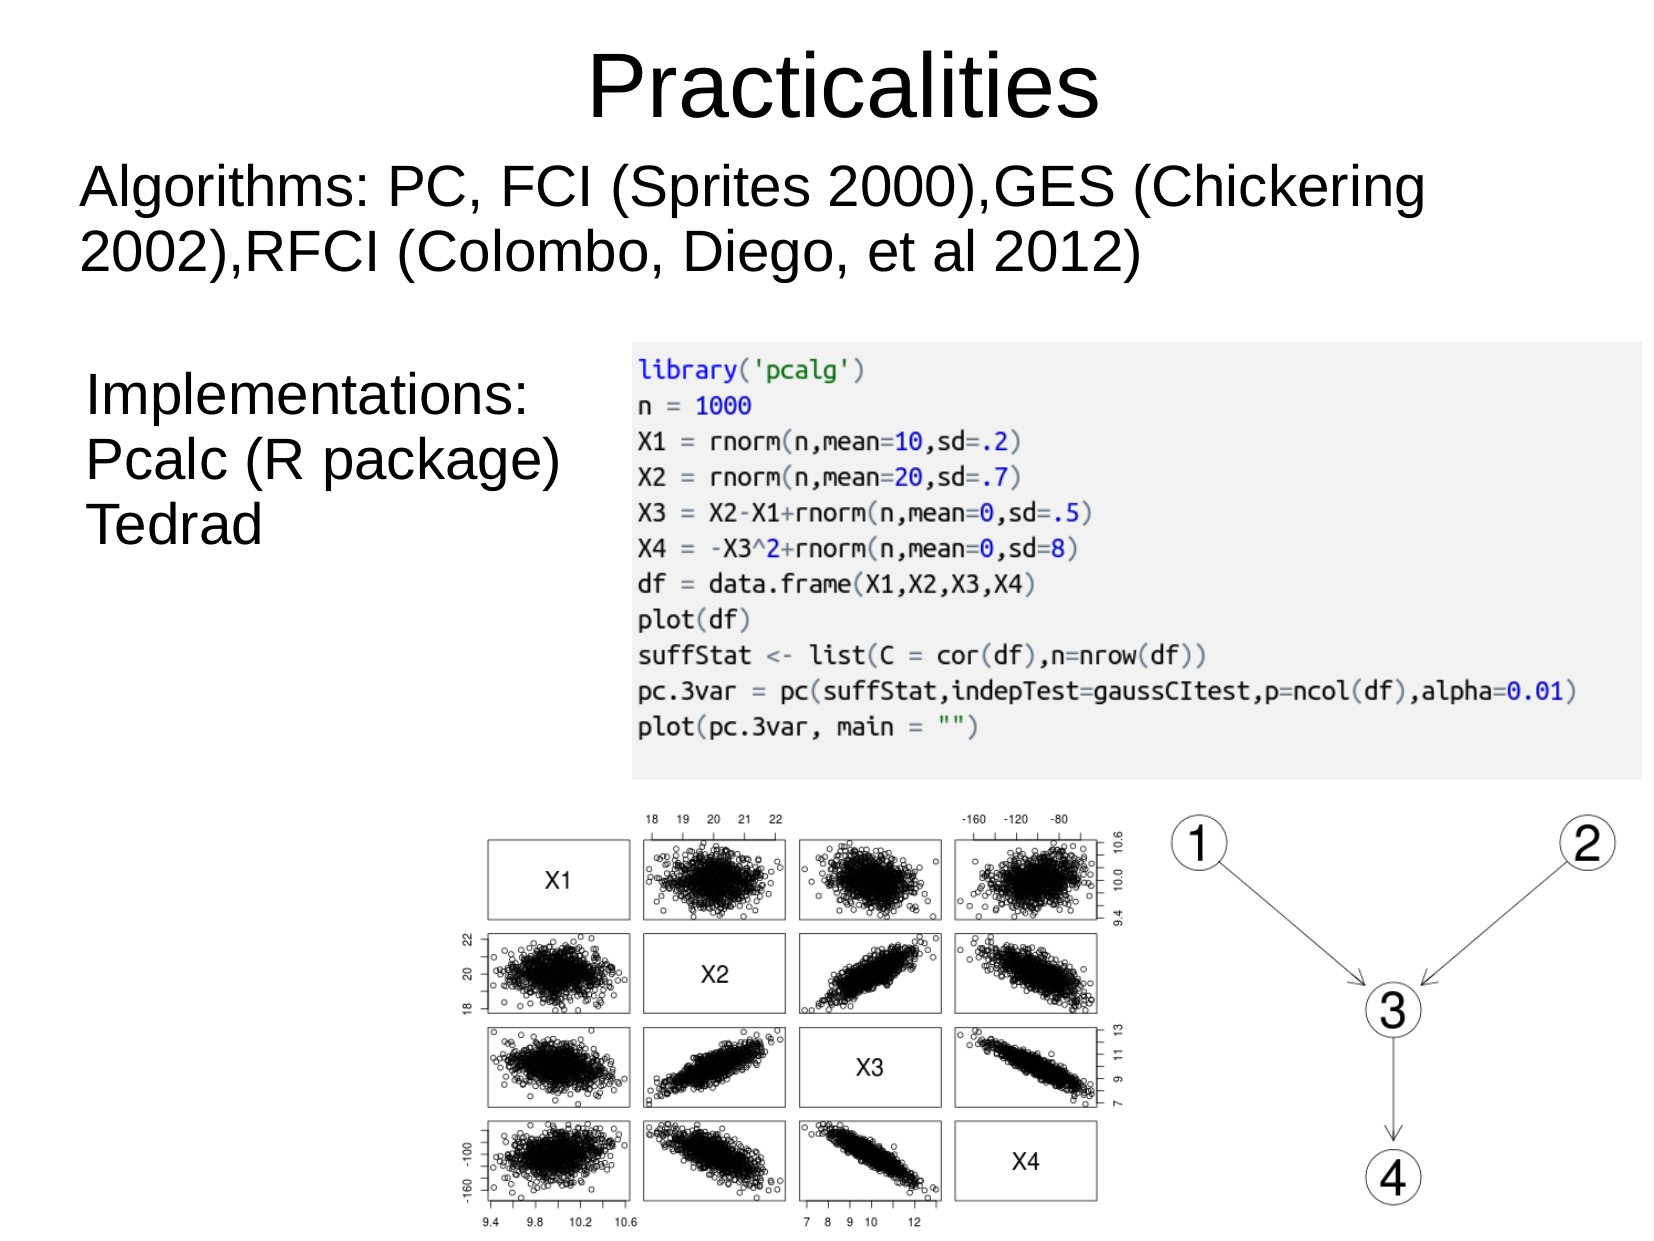

# Practicalities
Algorithms: PC, FCI (Sprites 2000),GES (Chickering 2002),RFCI (Colombo, Diego, et al 2012)
Implementations:
Pcalc (R package)
Tedrad